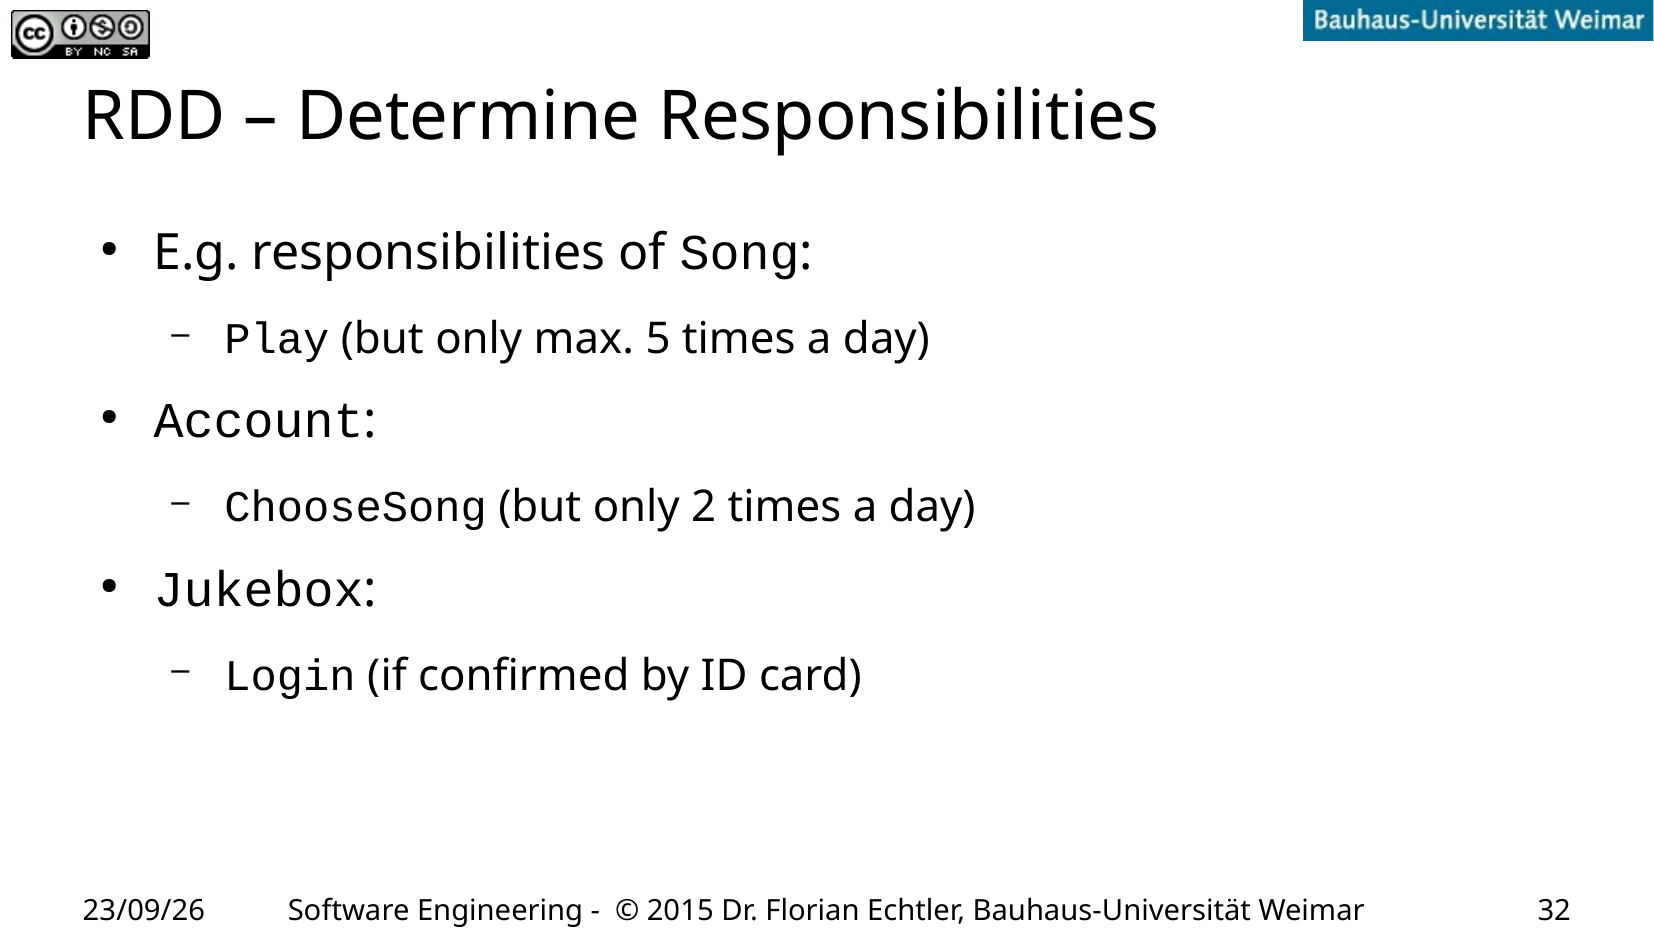

# RDD – Determine Responsibilities
E.g. responsibilities of Song:
Play (but only max. 5 times a day)
Account:
ChooseSong (but only 2 times a day)
Jukebox:
Login (if confirmed by ID card)
Software Engineering - © 2015 Dr. Florian Echtler, Bauhaus-Universität Weimar
32